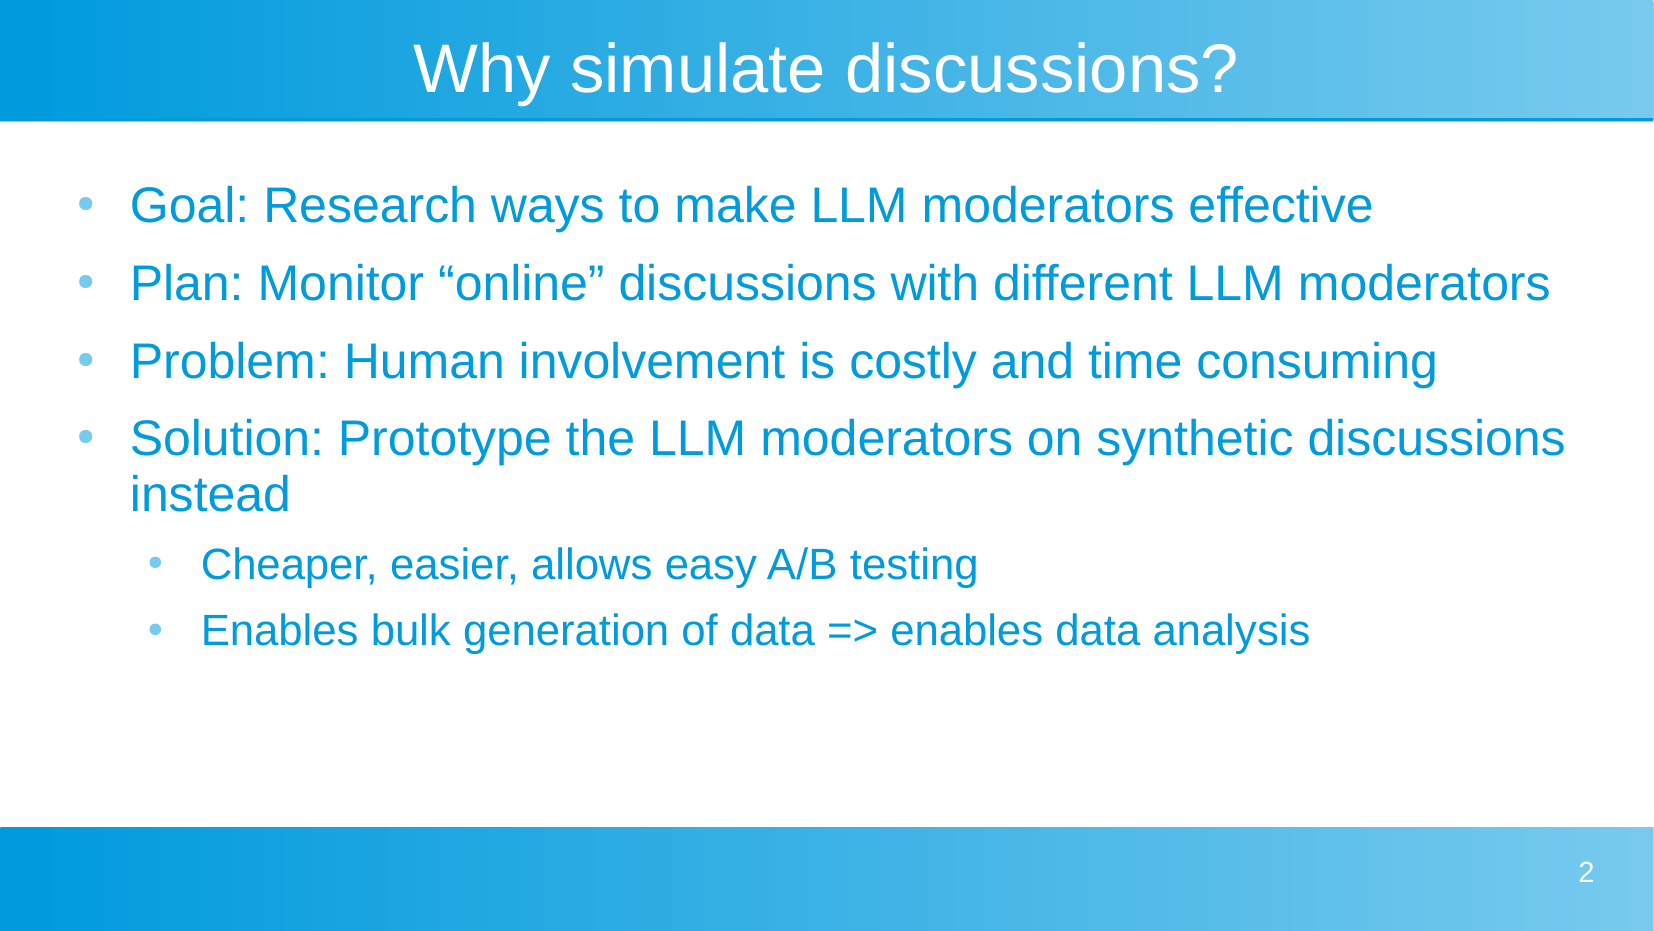

# Why simulate discussions?
Goal: Research ways to make LLM moderators effective
Plan: Monitor “online” discussions with different LLM moderators
Problem: Human involvement is costly and time consuming
Solution: Prototype the LLM moderators on synthetic discussions instead
Cheaper, easier, allows easy A/B testing
Enables bulk generation of data => enables data analysis
2